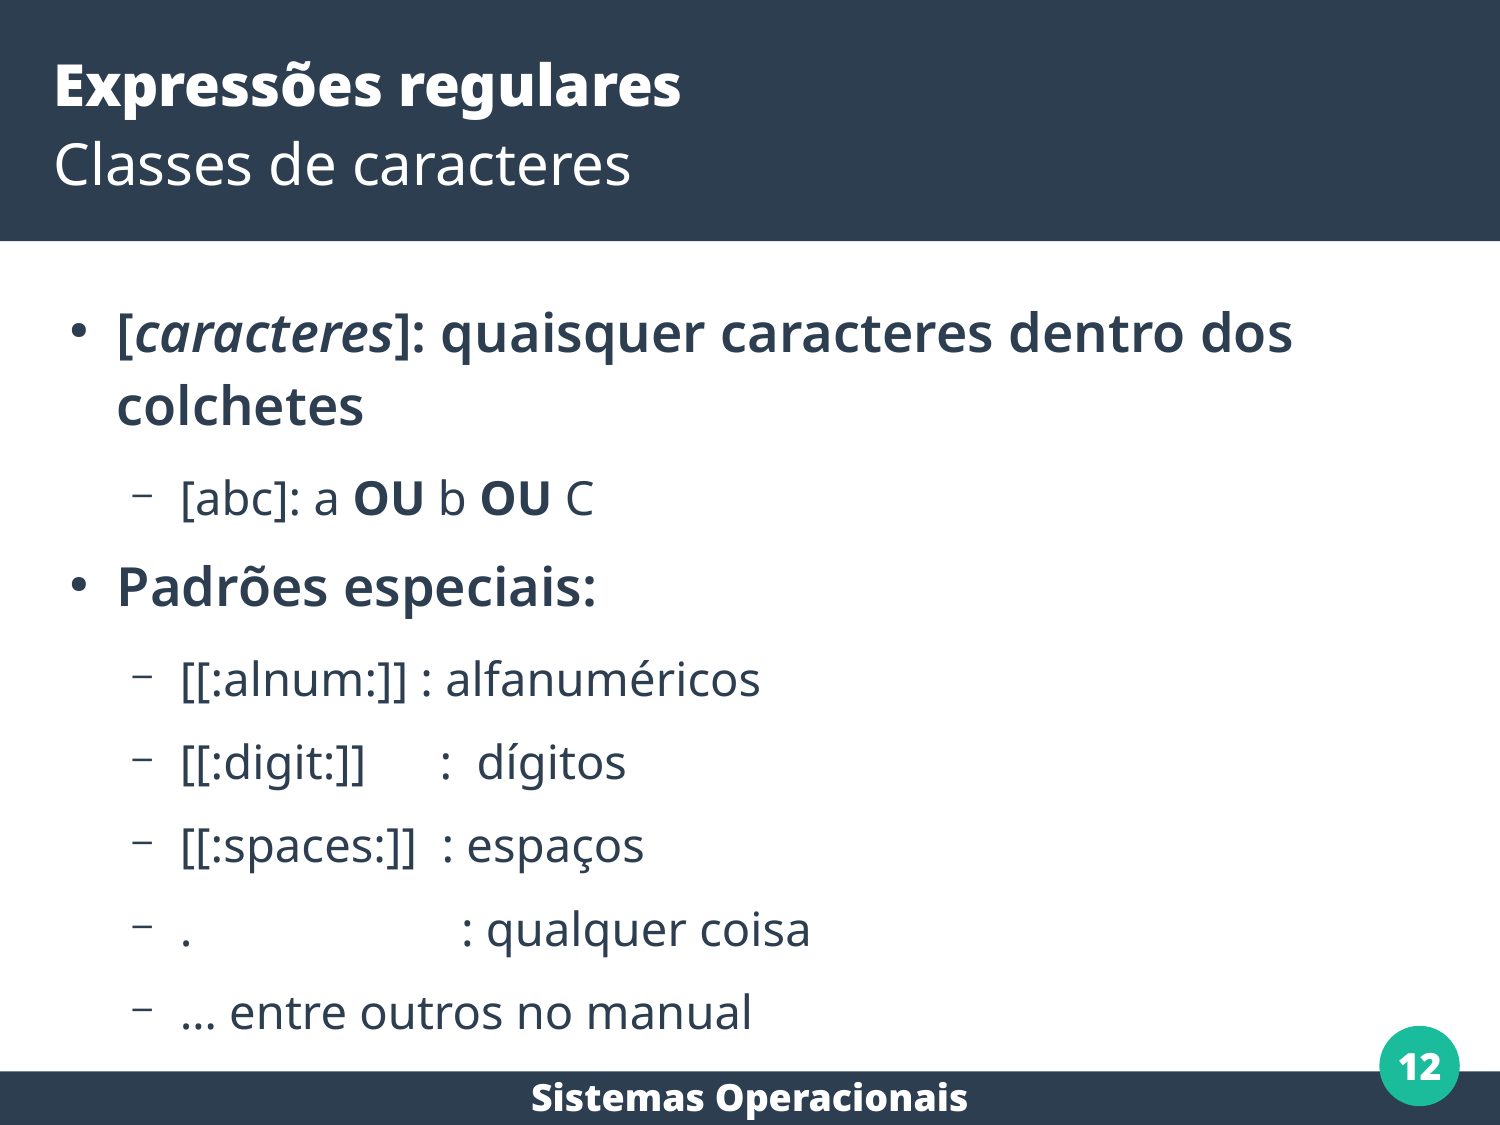

# Expressões regulares Classes de caracteres
[caracteres]: quaisquer caracteres dentro dos colchetes
[abc]: a OU b OU C
Padrões especiais:
[[:alnum:]] : alfanuméricos
[[:digit:]] : dígitos
[[:spaces:]] : espaços
. : qualquer coisa
… entre outros no manual
12
Sistemas Operacionais